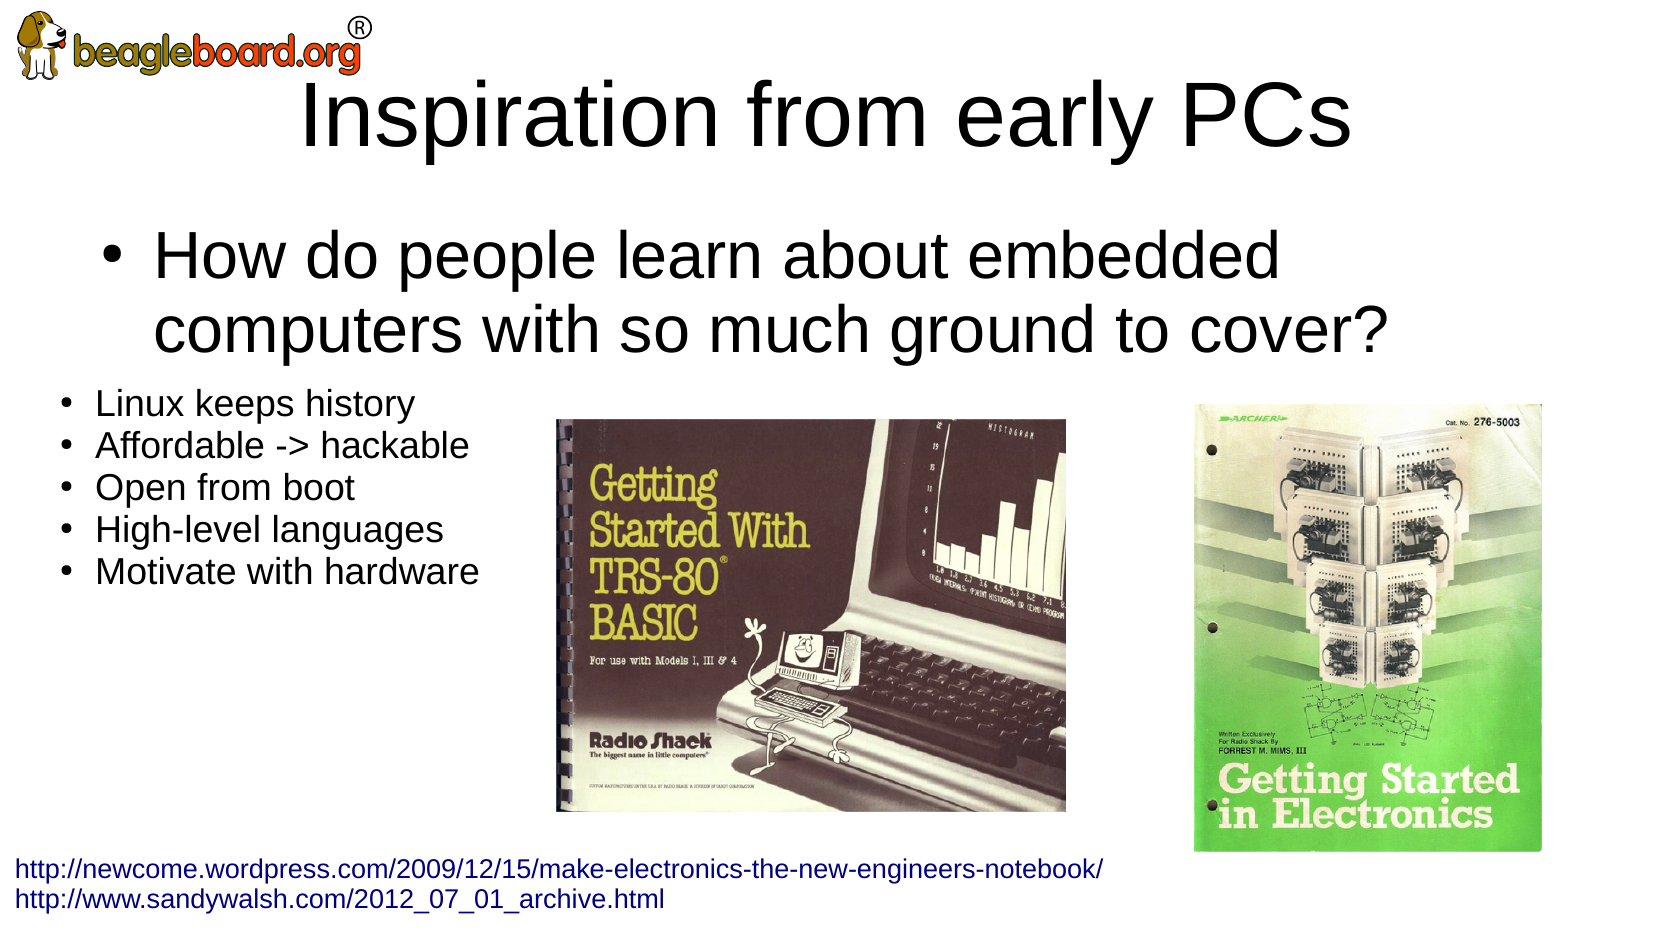

# Inspiration from early PCs
How do people learn about embedded computers with so much ground to cover?
Linux keeps history
Affordable -> hackable
Open from boot
High-level languages
Motivate with hardware
http://newcome.wordpress.com/2009/12/15/make-electronics-the-new-engineers-notebook/
http://www.sandywalsh.com/2012_07_01_archive.html